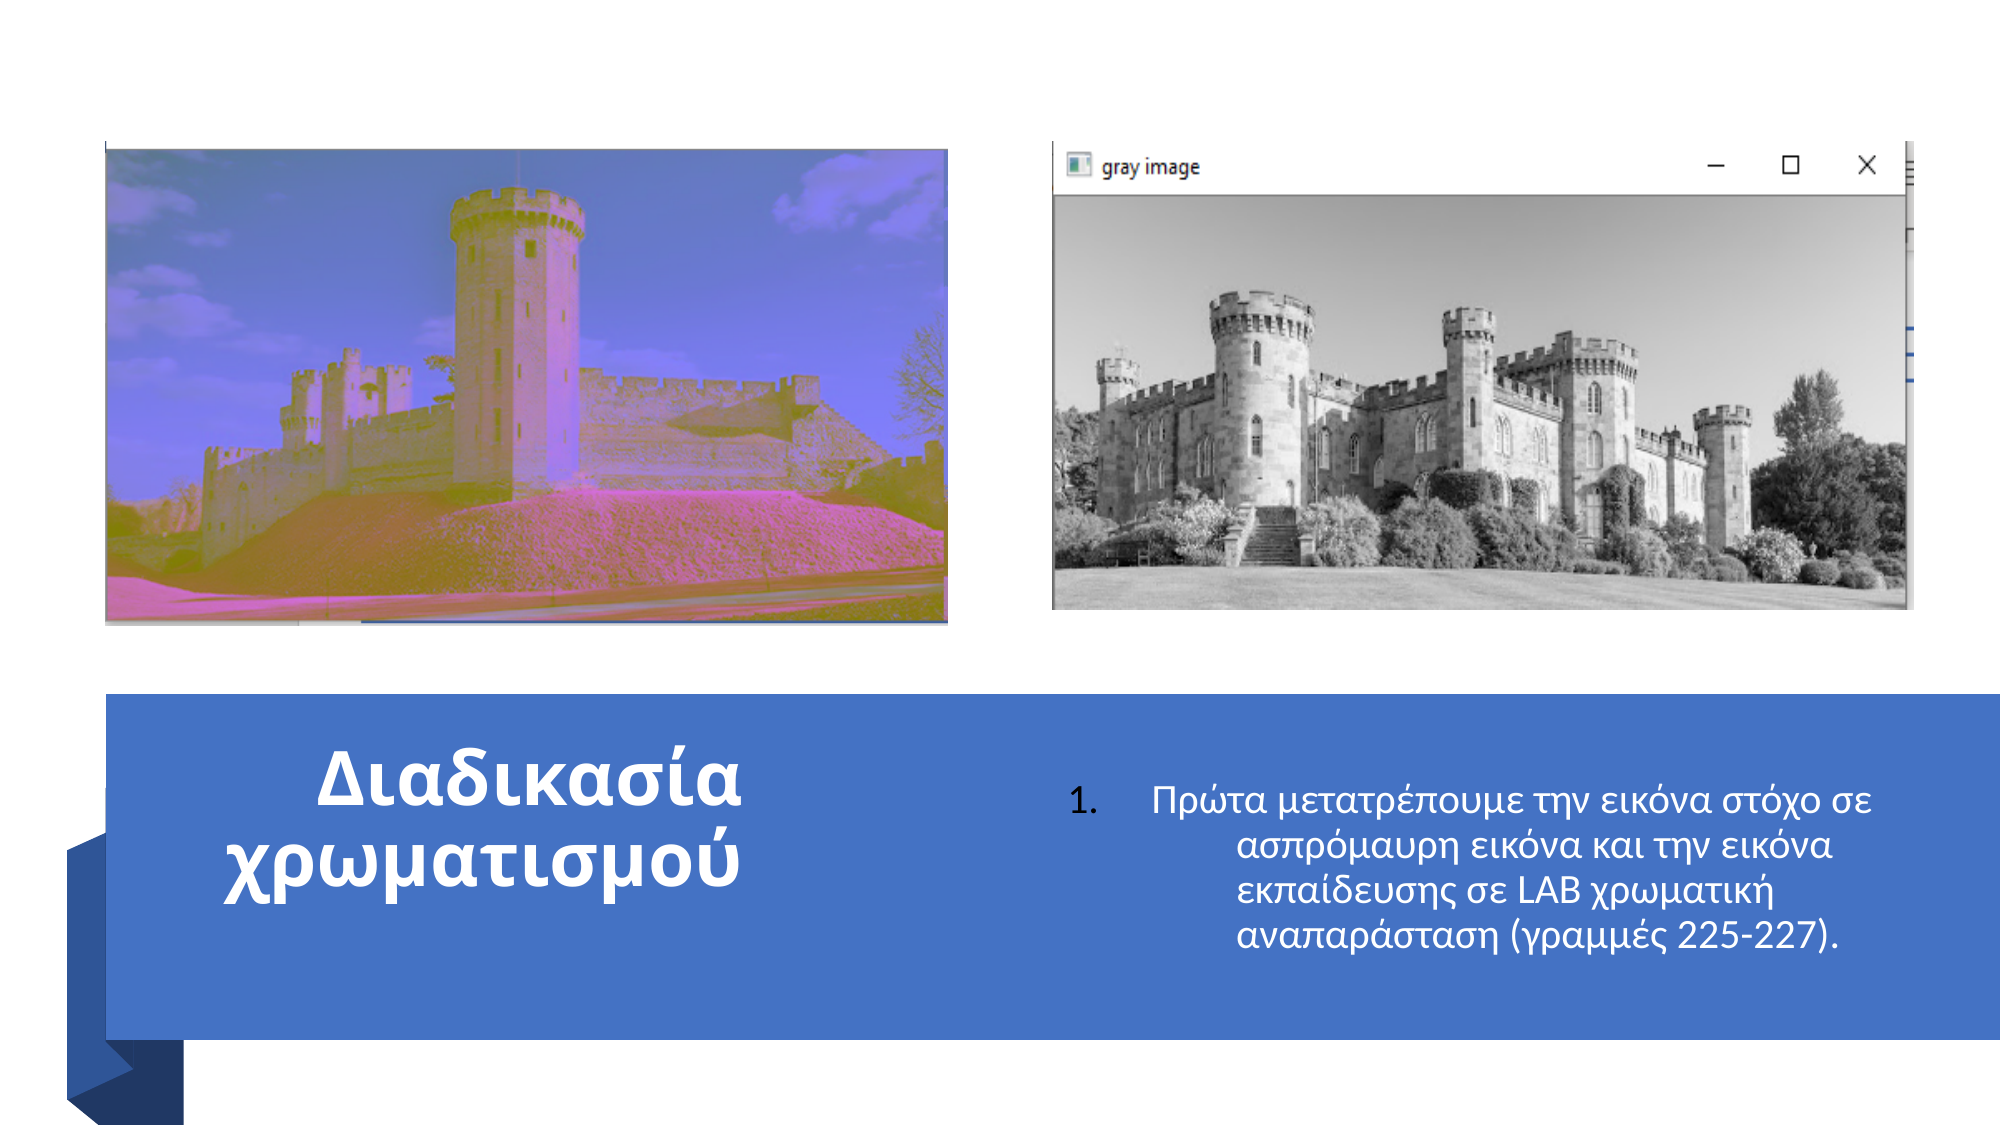

# Διαδικασία χρωματισμού
Πρώτα μετατρέπουμε την εικόνα στόχο σε ασπρόμαυρη εικόνα και την εικόνα εκπαίδευσης σε LAB χρωματική αναπαράσταση (γραμμές 225-227).